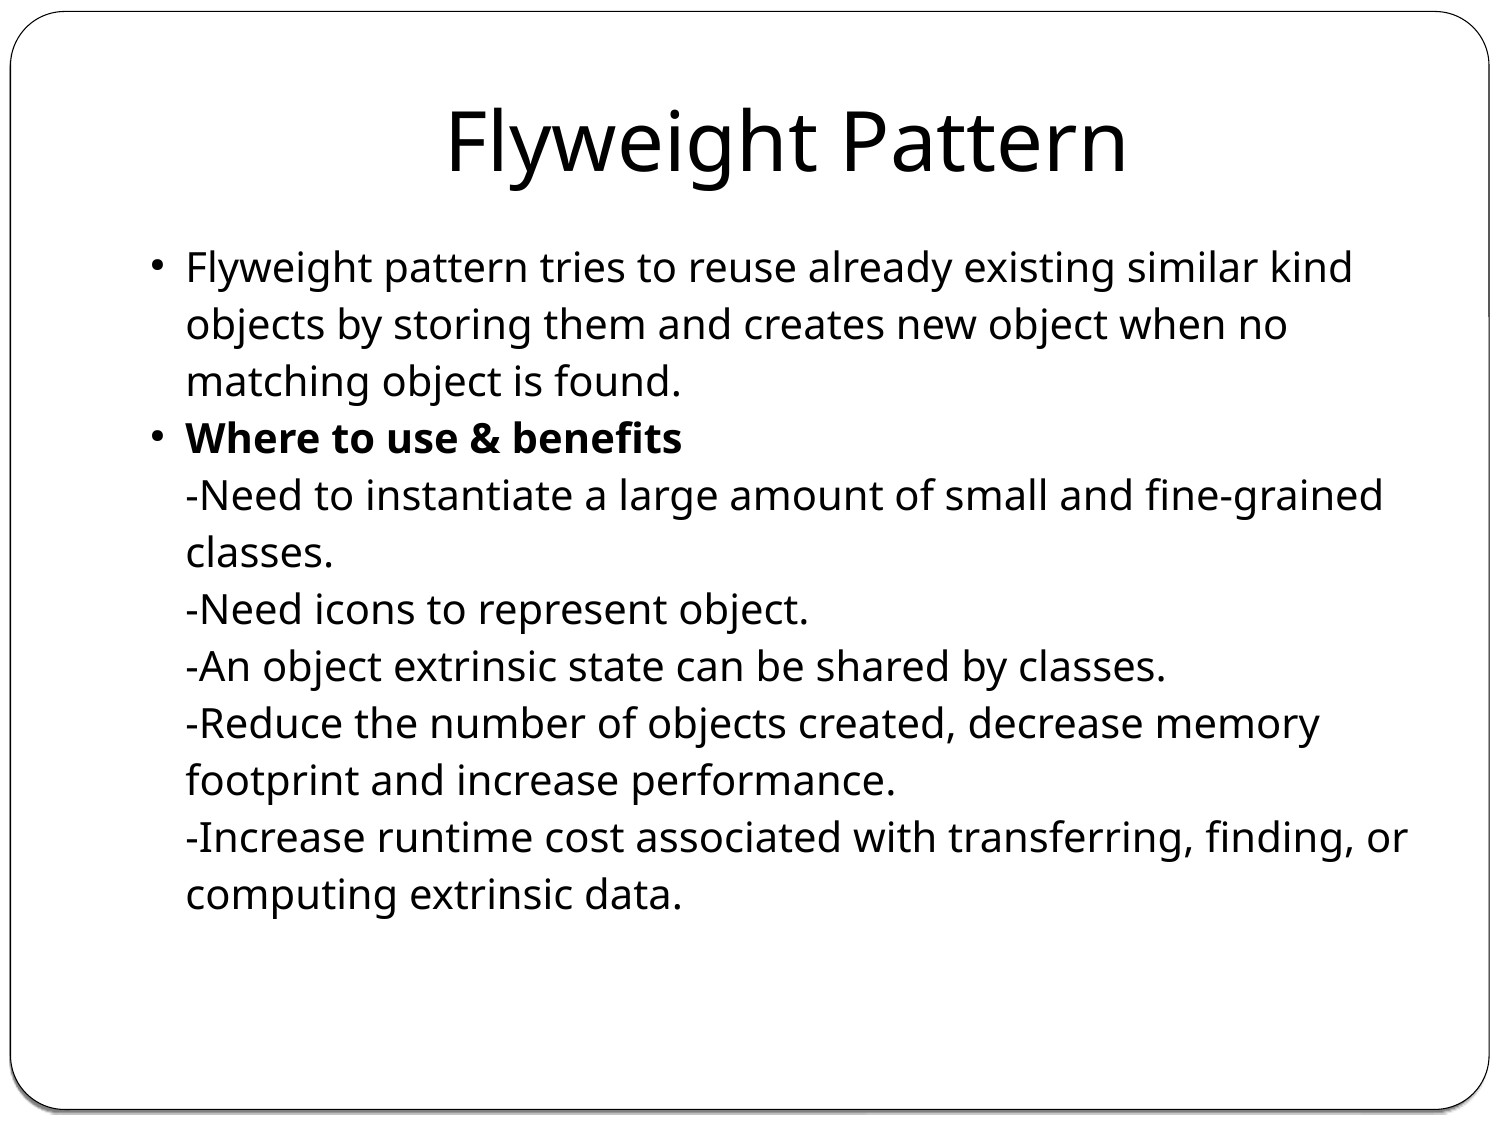

# Flyweight Pattern
Flyweight pattern tries to reuse already existing similar kind objects by storing them and creates new object when no matching object is found.
Where to use & benefits
-Need to instantiate a large amount of small and fine-grained classes.
-Need icons to represent object.
-An object extrinsic state can be shared by classes.
-Reduce the number of objects created, decrease memory 	footprint and increase performance.
-Increase runtime cost associated with transferring, finding, or computing extrinsic data.